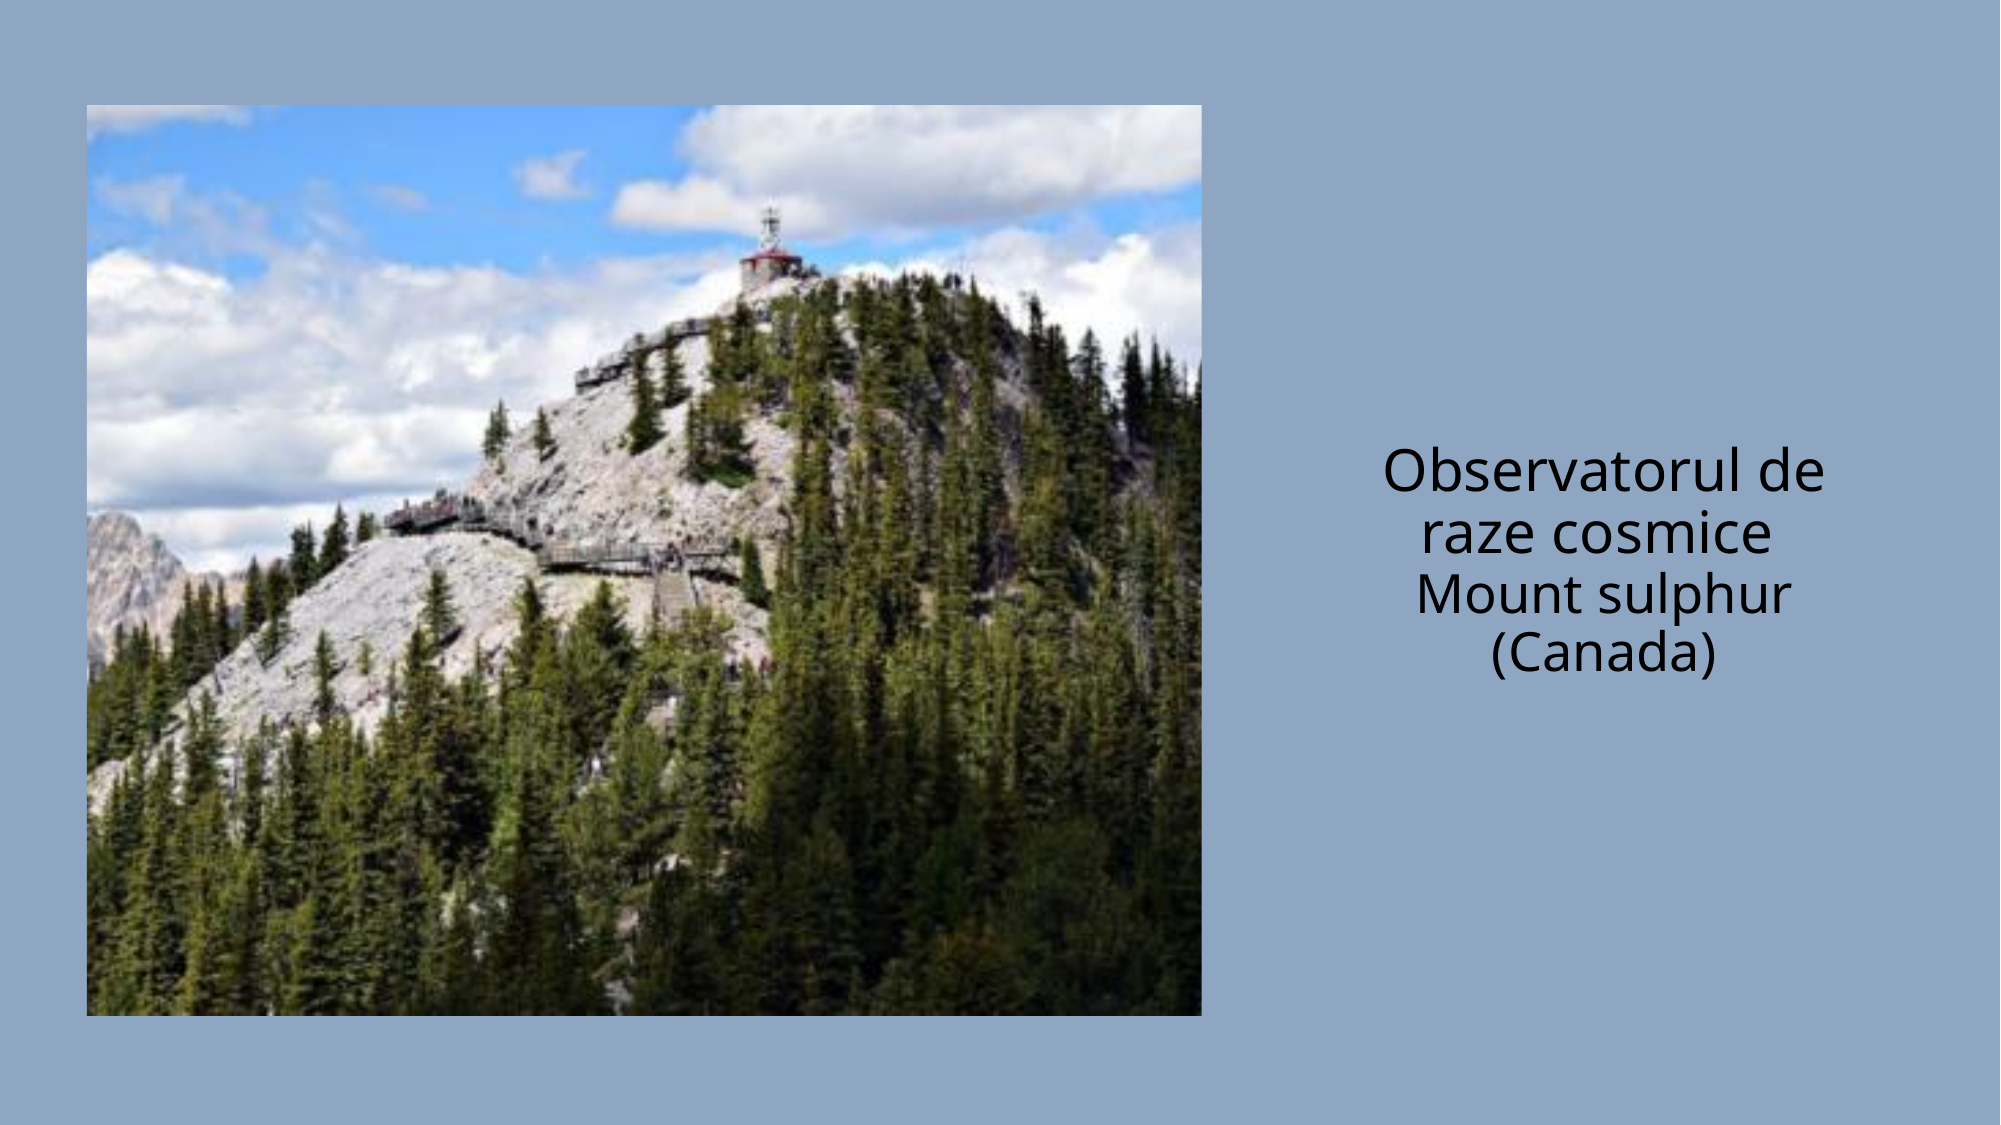

# Observatorul de raze cosmice Mount sulphur (Canada)